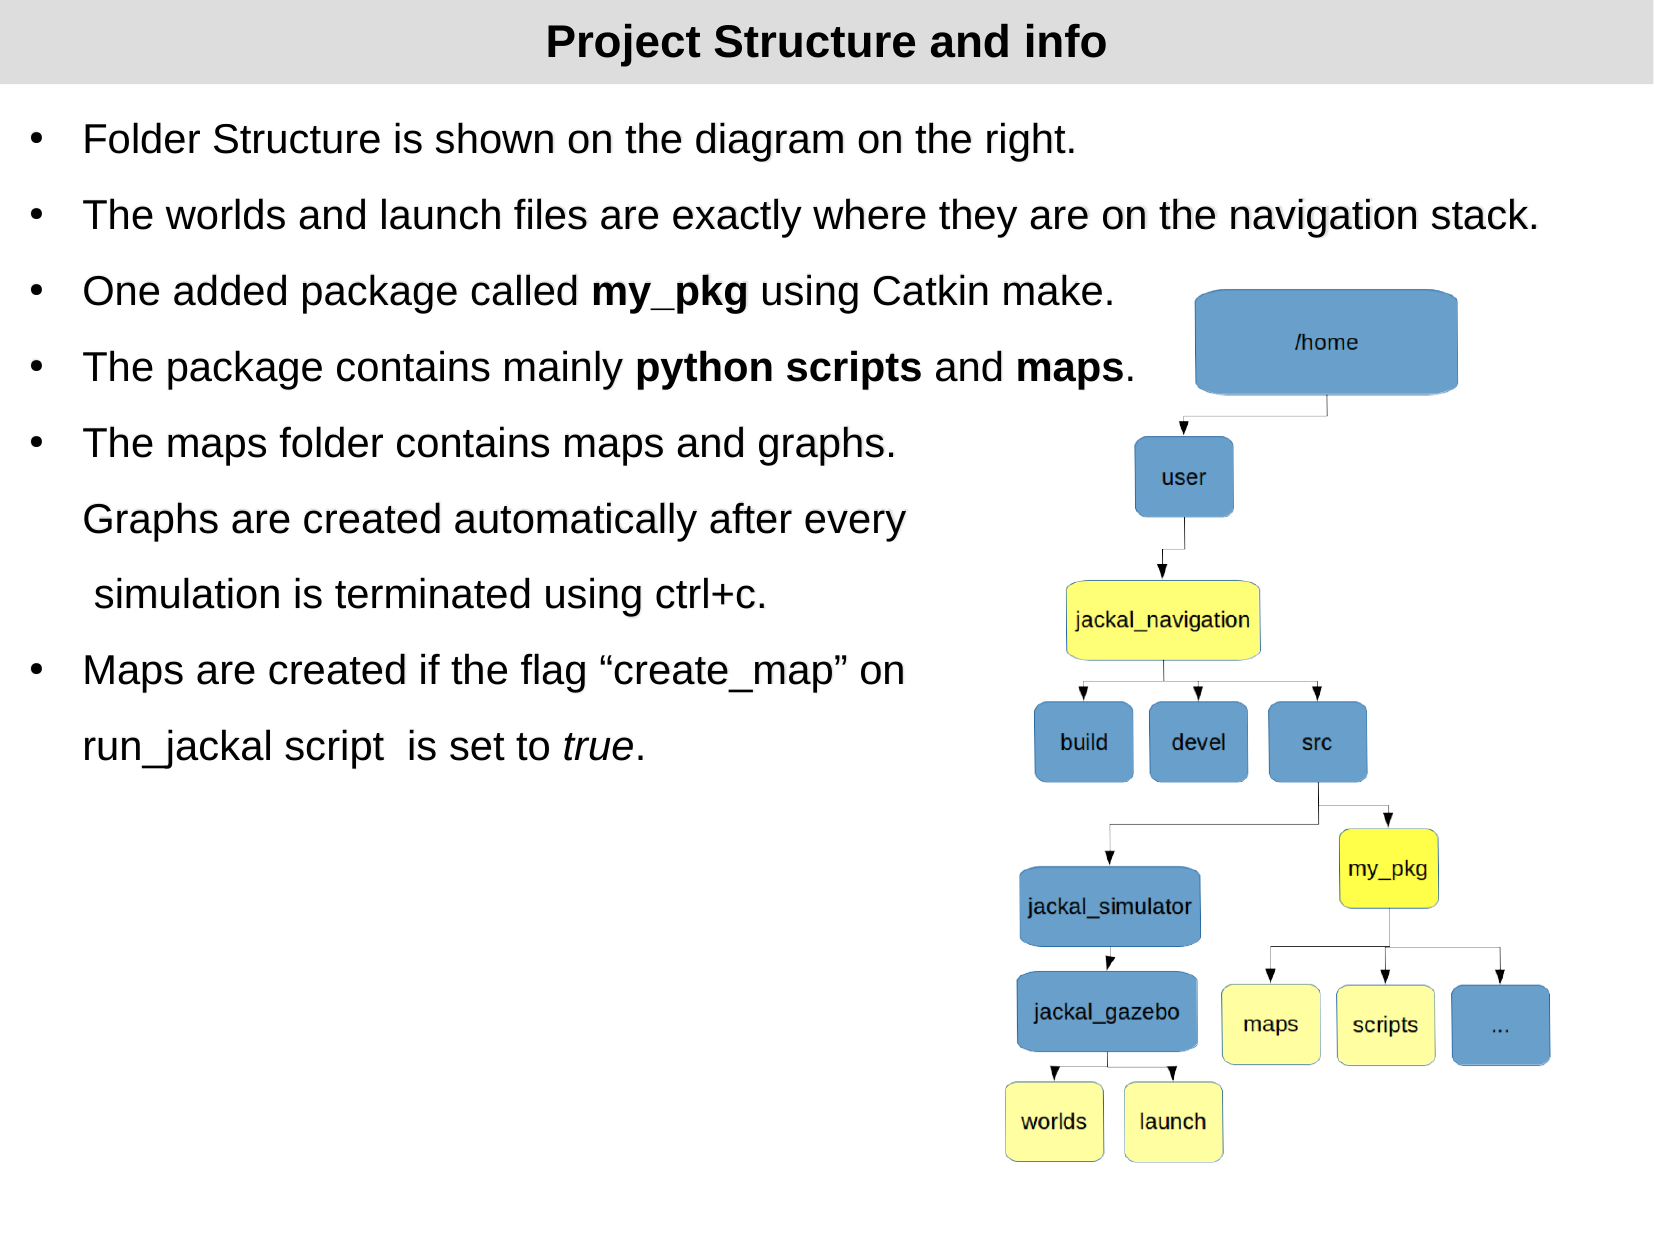

# Project Structure and info
Folder Structure is shown on the diagram on the right.
The worlds and launch files are exactly where they are on the navigation stack.
One added package called my_pkg using Catkin make.
The package contains mainly python scripts and maps.
The maps folder contains maps and graphs.
Graphs are created automatically after every
 simulation is terminated using ctrl+c.
Maps are created if the flag “create_map” on
run_jackal script is set to true.